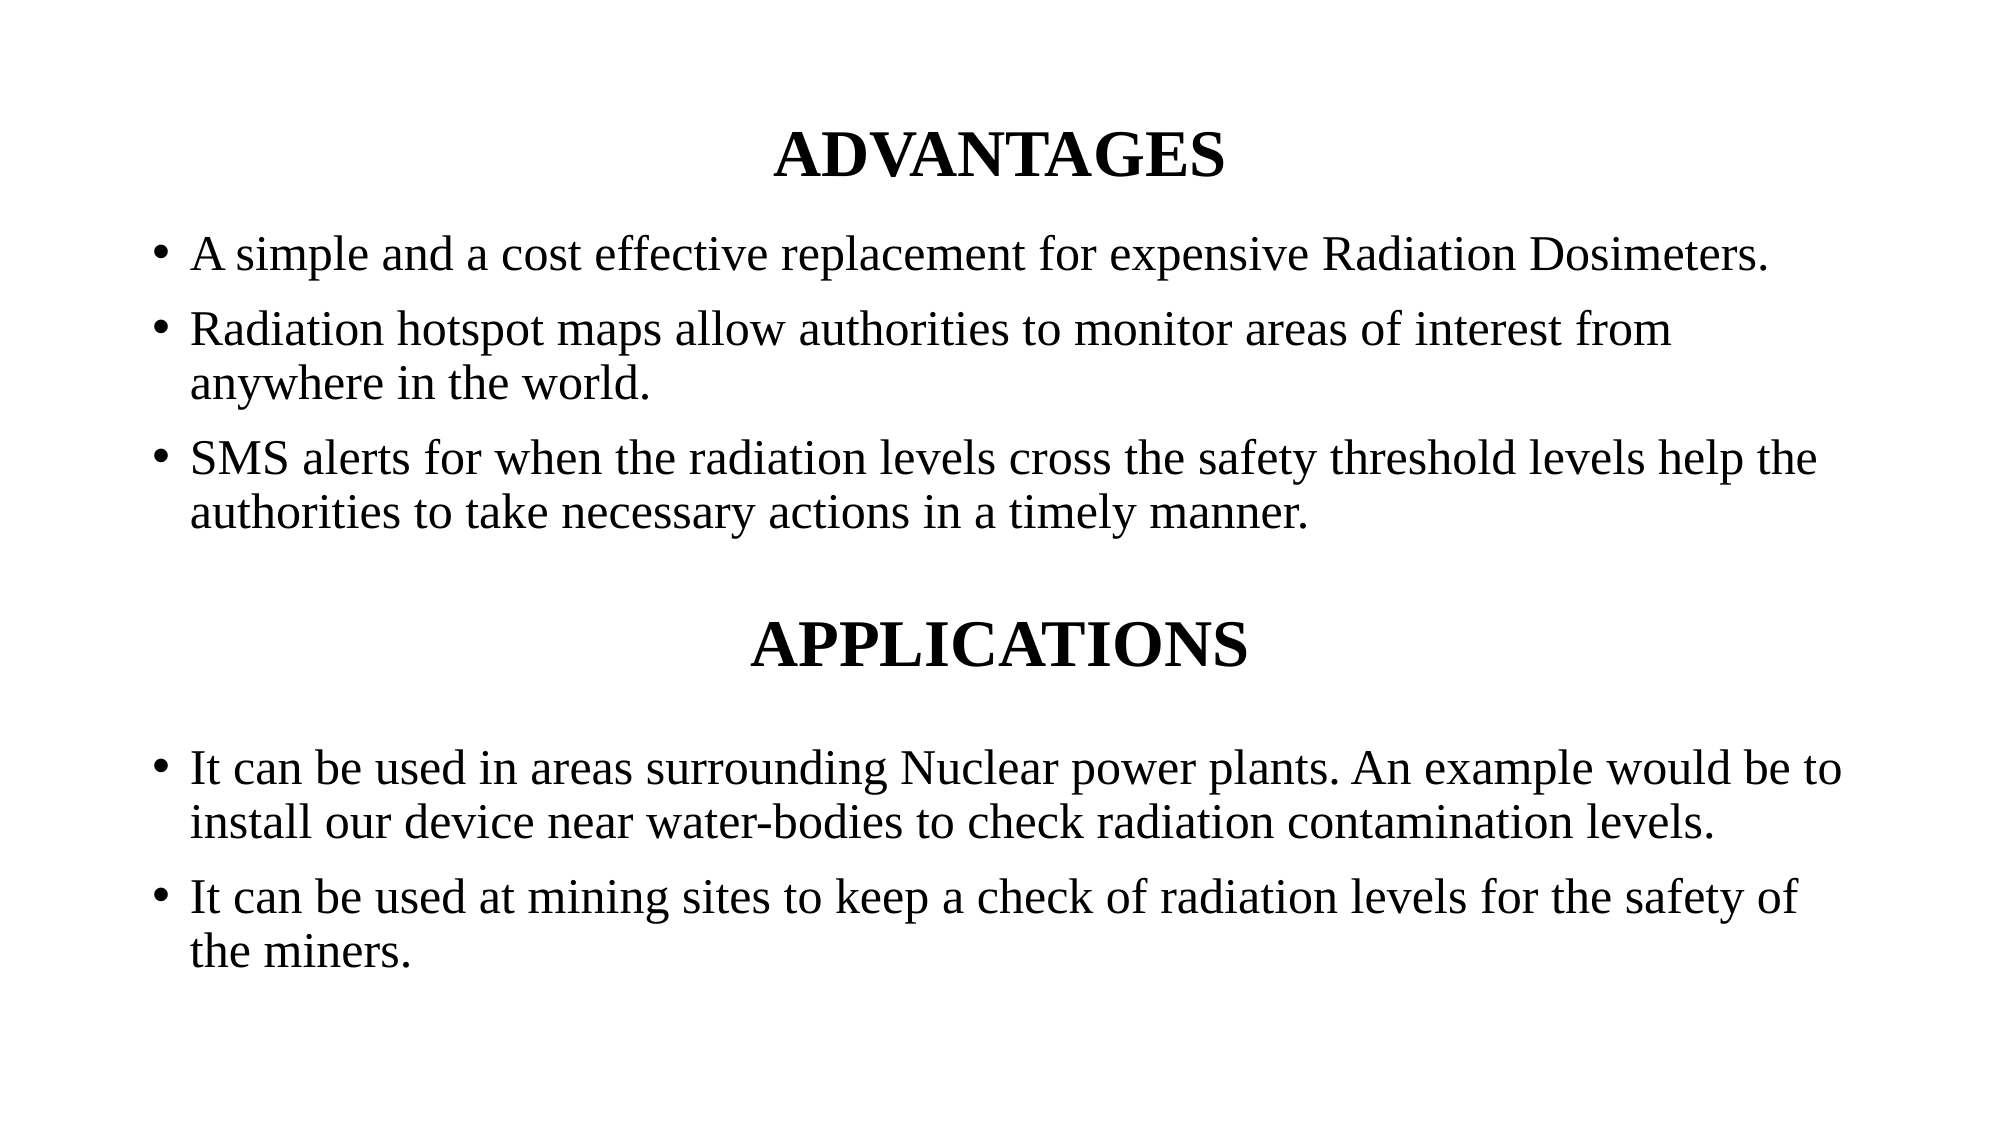

ADVANTAGES
A simple and a cost effective replacement for expensive Radiation Dosimeters.
Radiation hotspot maps allow authorities to monitor areas of interest from anywhere in the world.
SMS alerts for when the radiation levels cross the safety threshold levels help the authorities to take necessary actions in a timely manner.
# APPLICATIONS
It can be used in areas surrounding Nuclear power plants. An example would be to install our device near water-bodies to check radiation contamination levels.
It can be used at mining sites to keep a check of radiation levels for the safety of the miners.